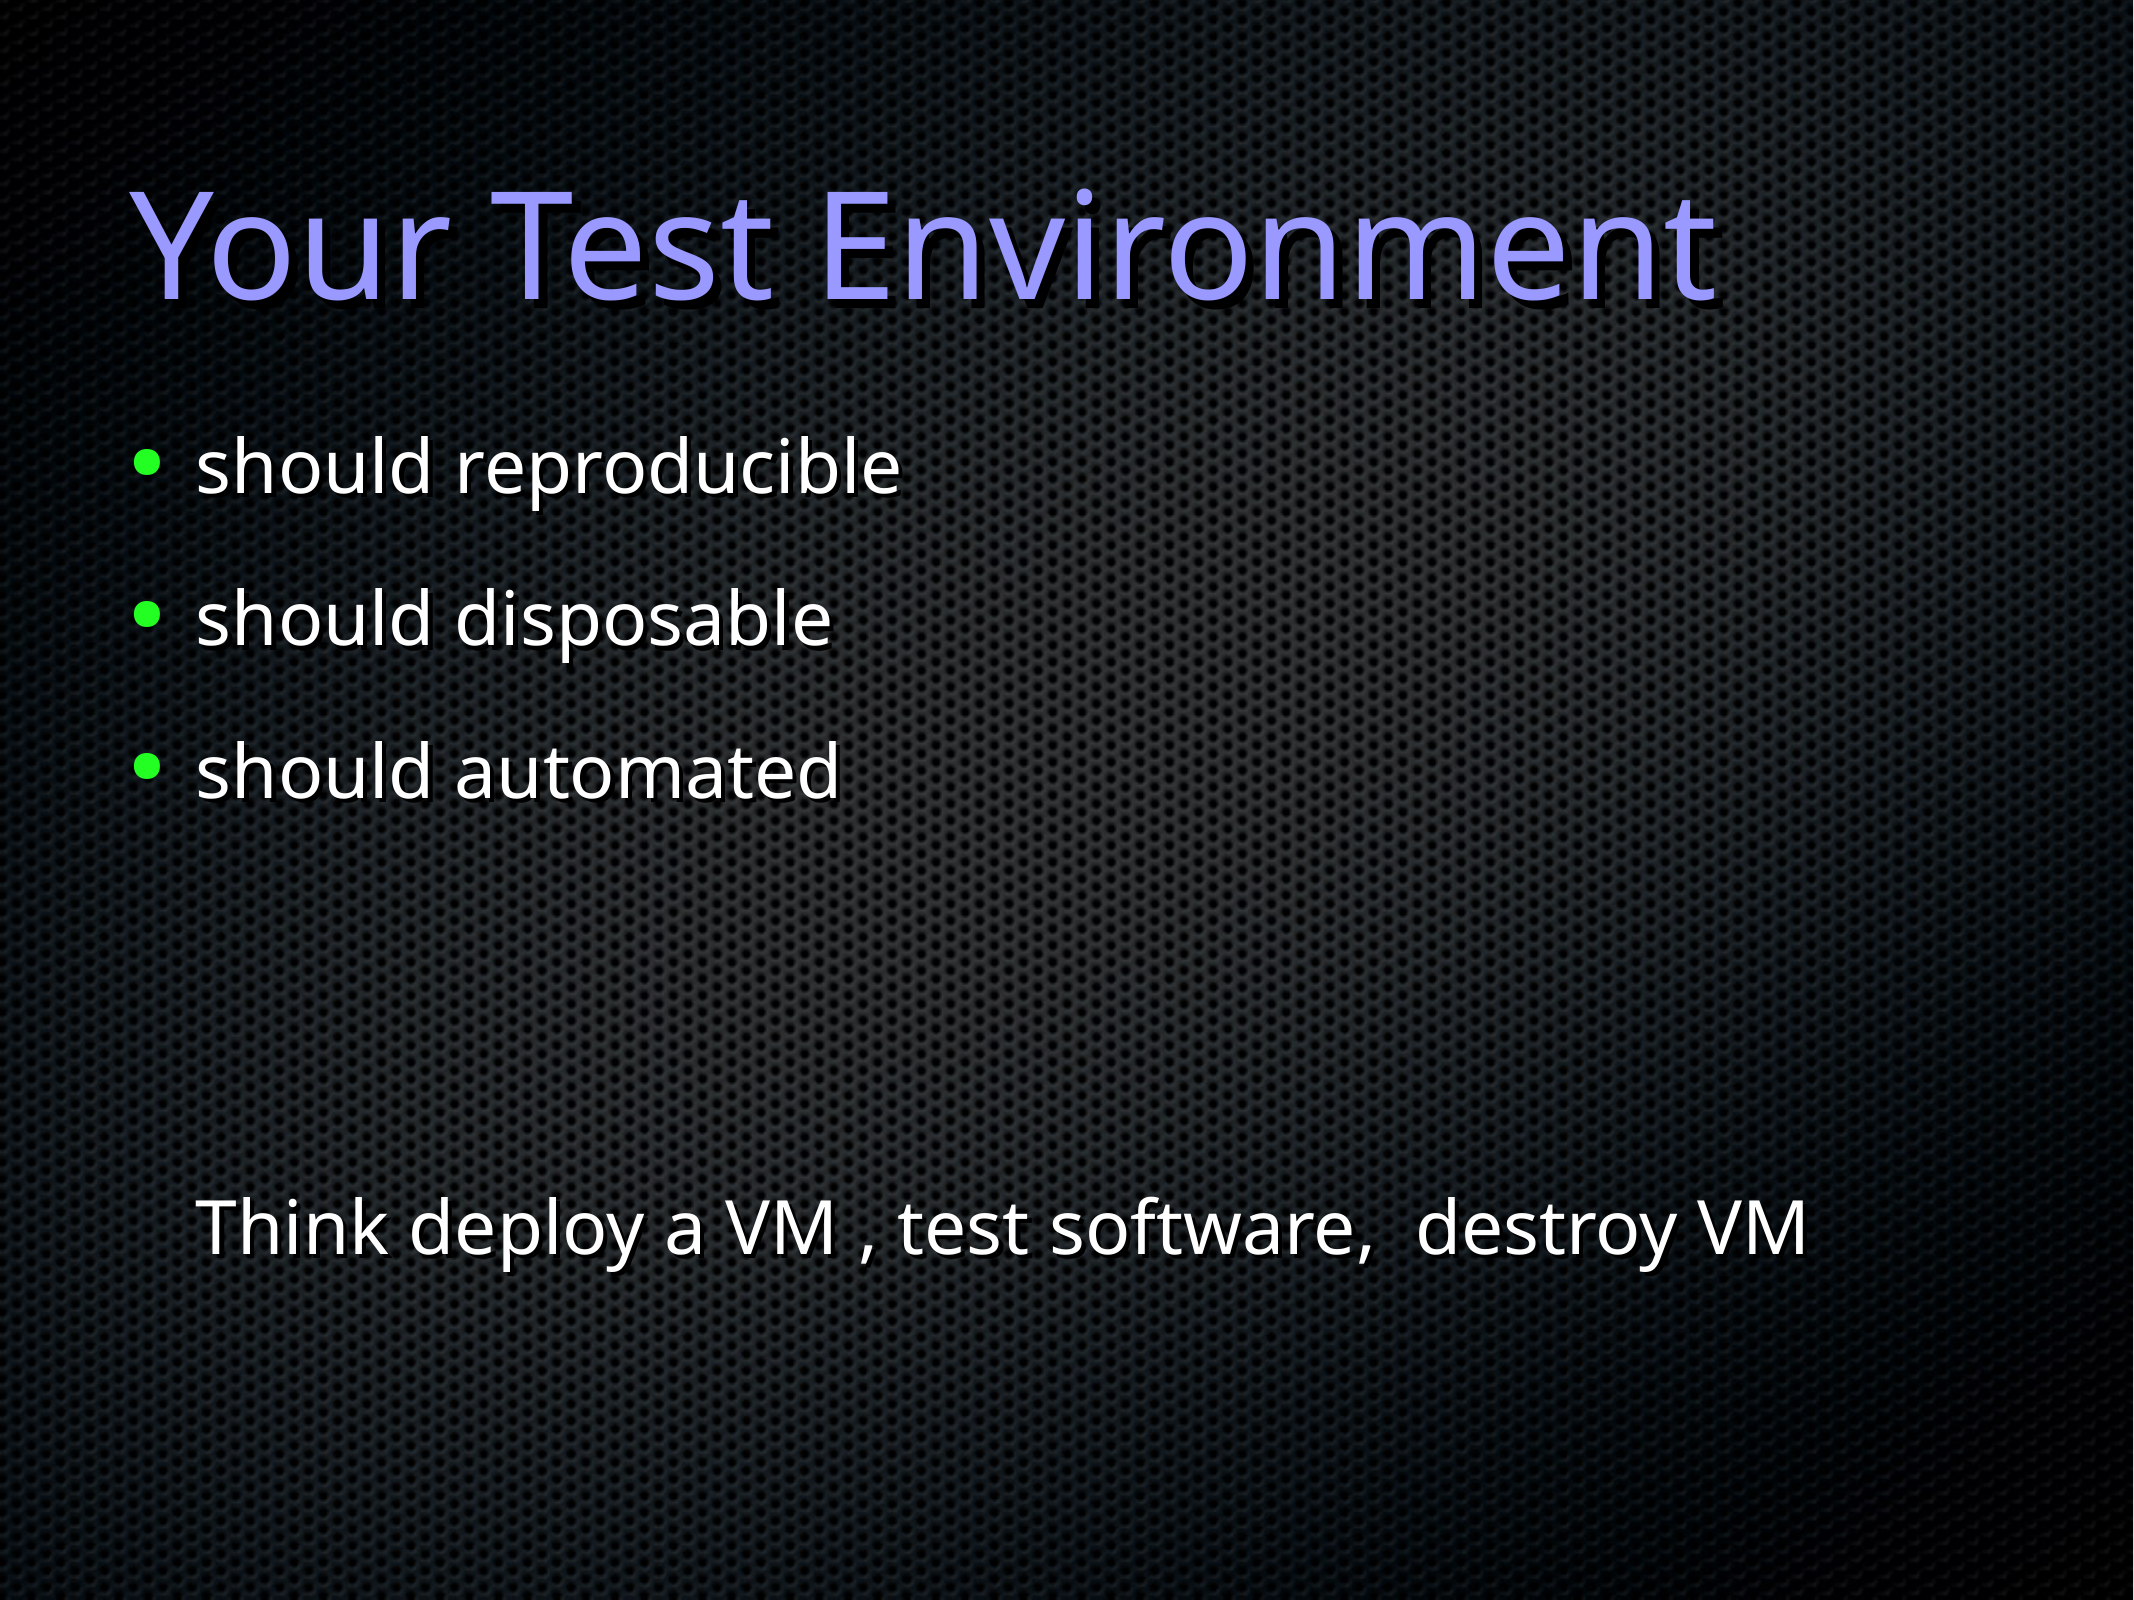

# Your Test Environment
should reproducible
should disposable
should automated
Think deploy a VM , test software, destroy VM